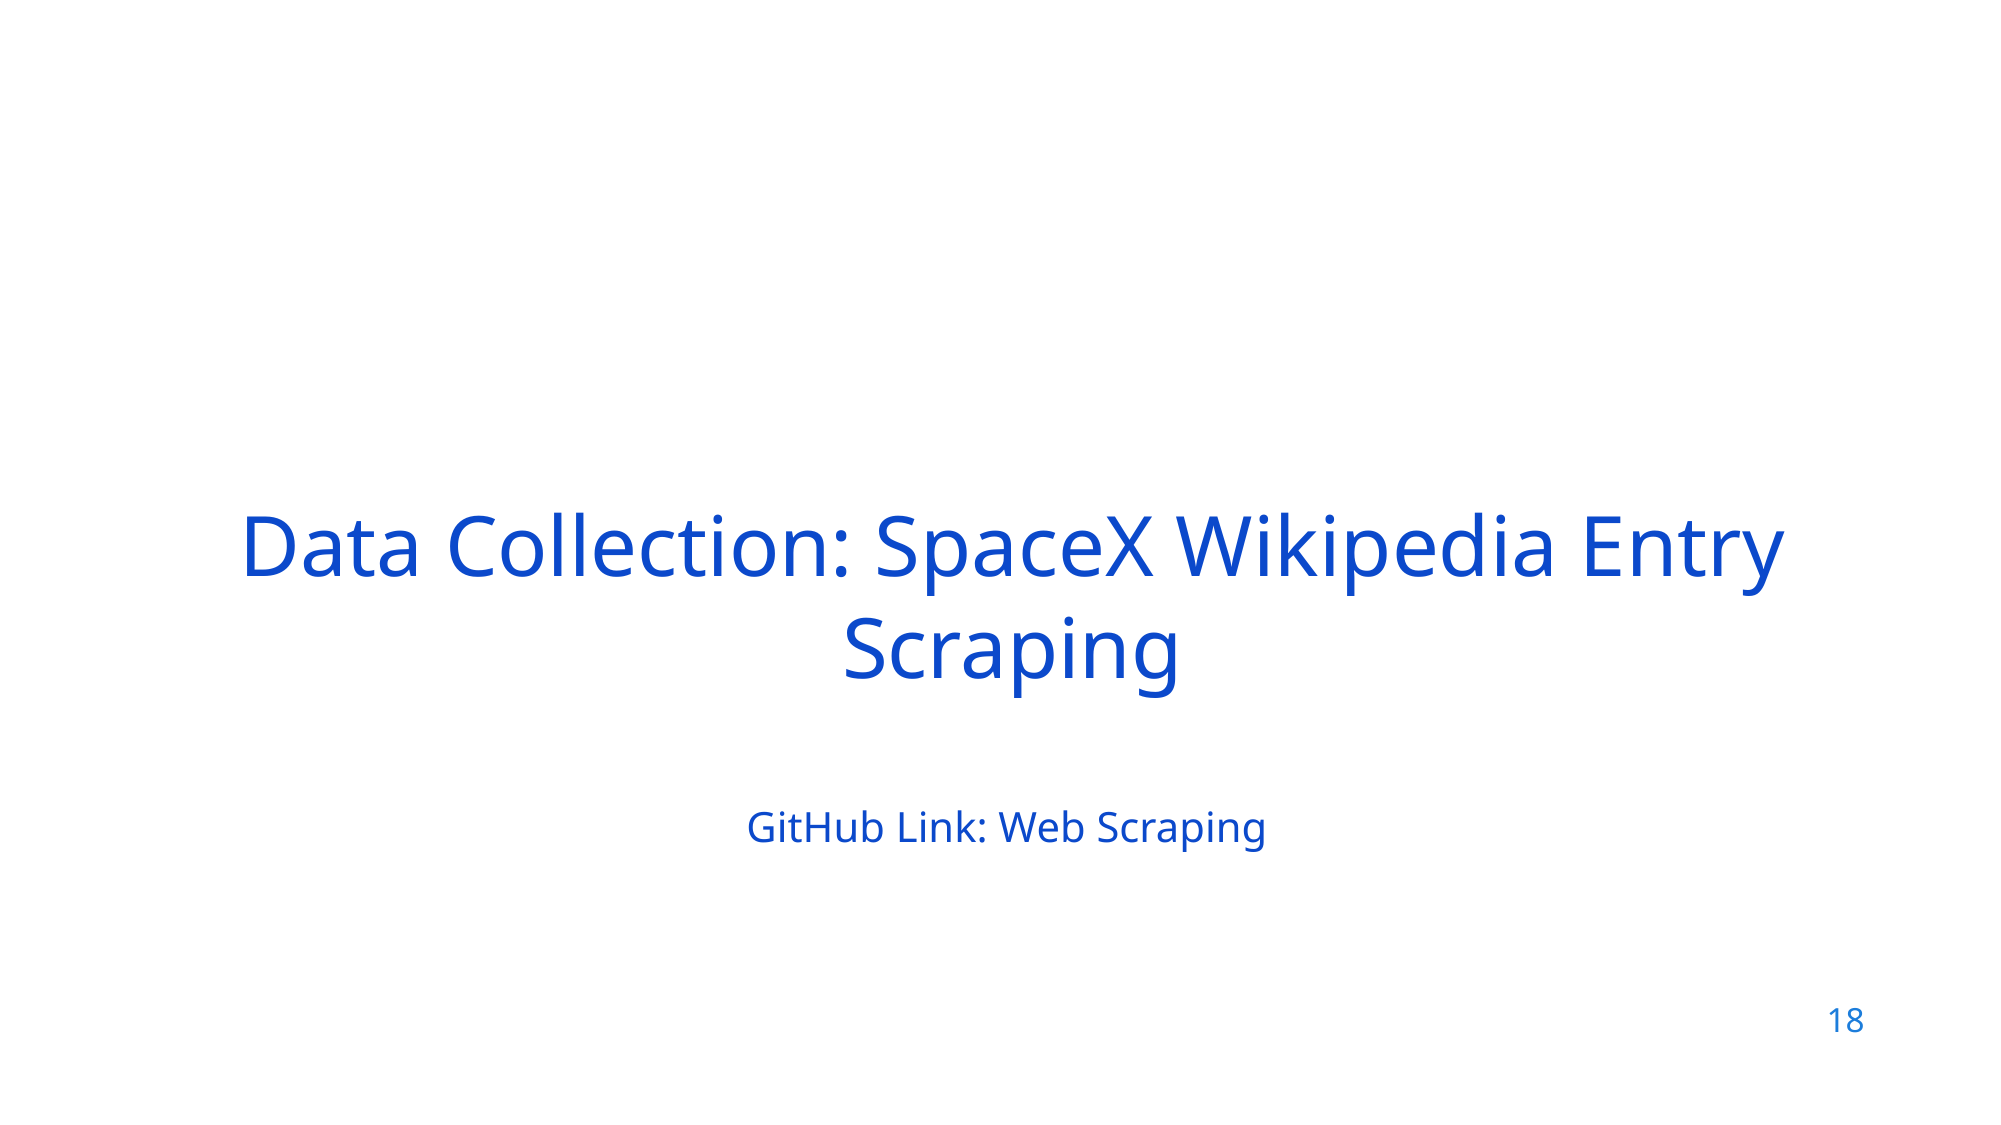

Data Collection: SpaceX Wikipedia Entry Scraping
GitHub Link: Web Scraping
18